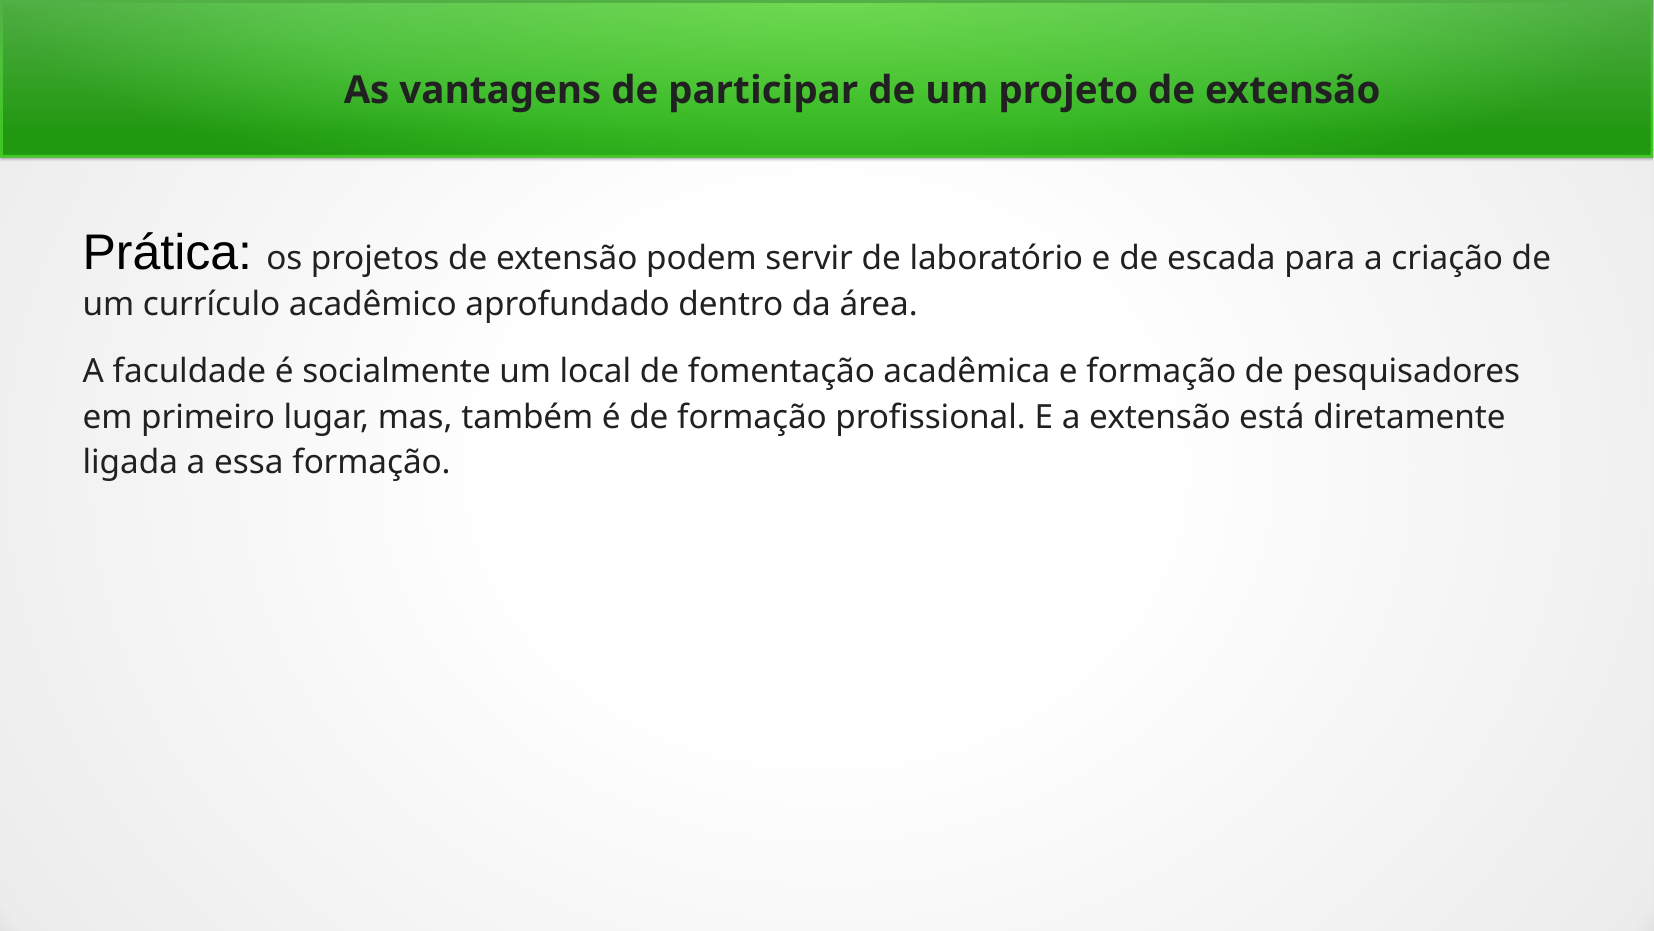

# As vantagens de participar de um projeto de extensão
Prática: os projetos de extensão podem servir de laboratório e de escada para a criação de um currículo acadêmico aprofundado dentro da área.
A faculdade é socialmente um local de fomentação acadêmica e formação de pesquisadores em primeiro lugar, mas, também é de formação profissional. E a extensão está diretamente ligada a essa formação.